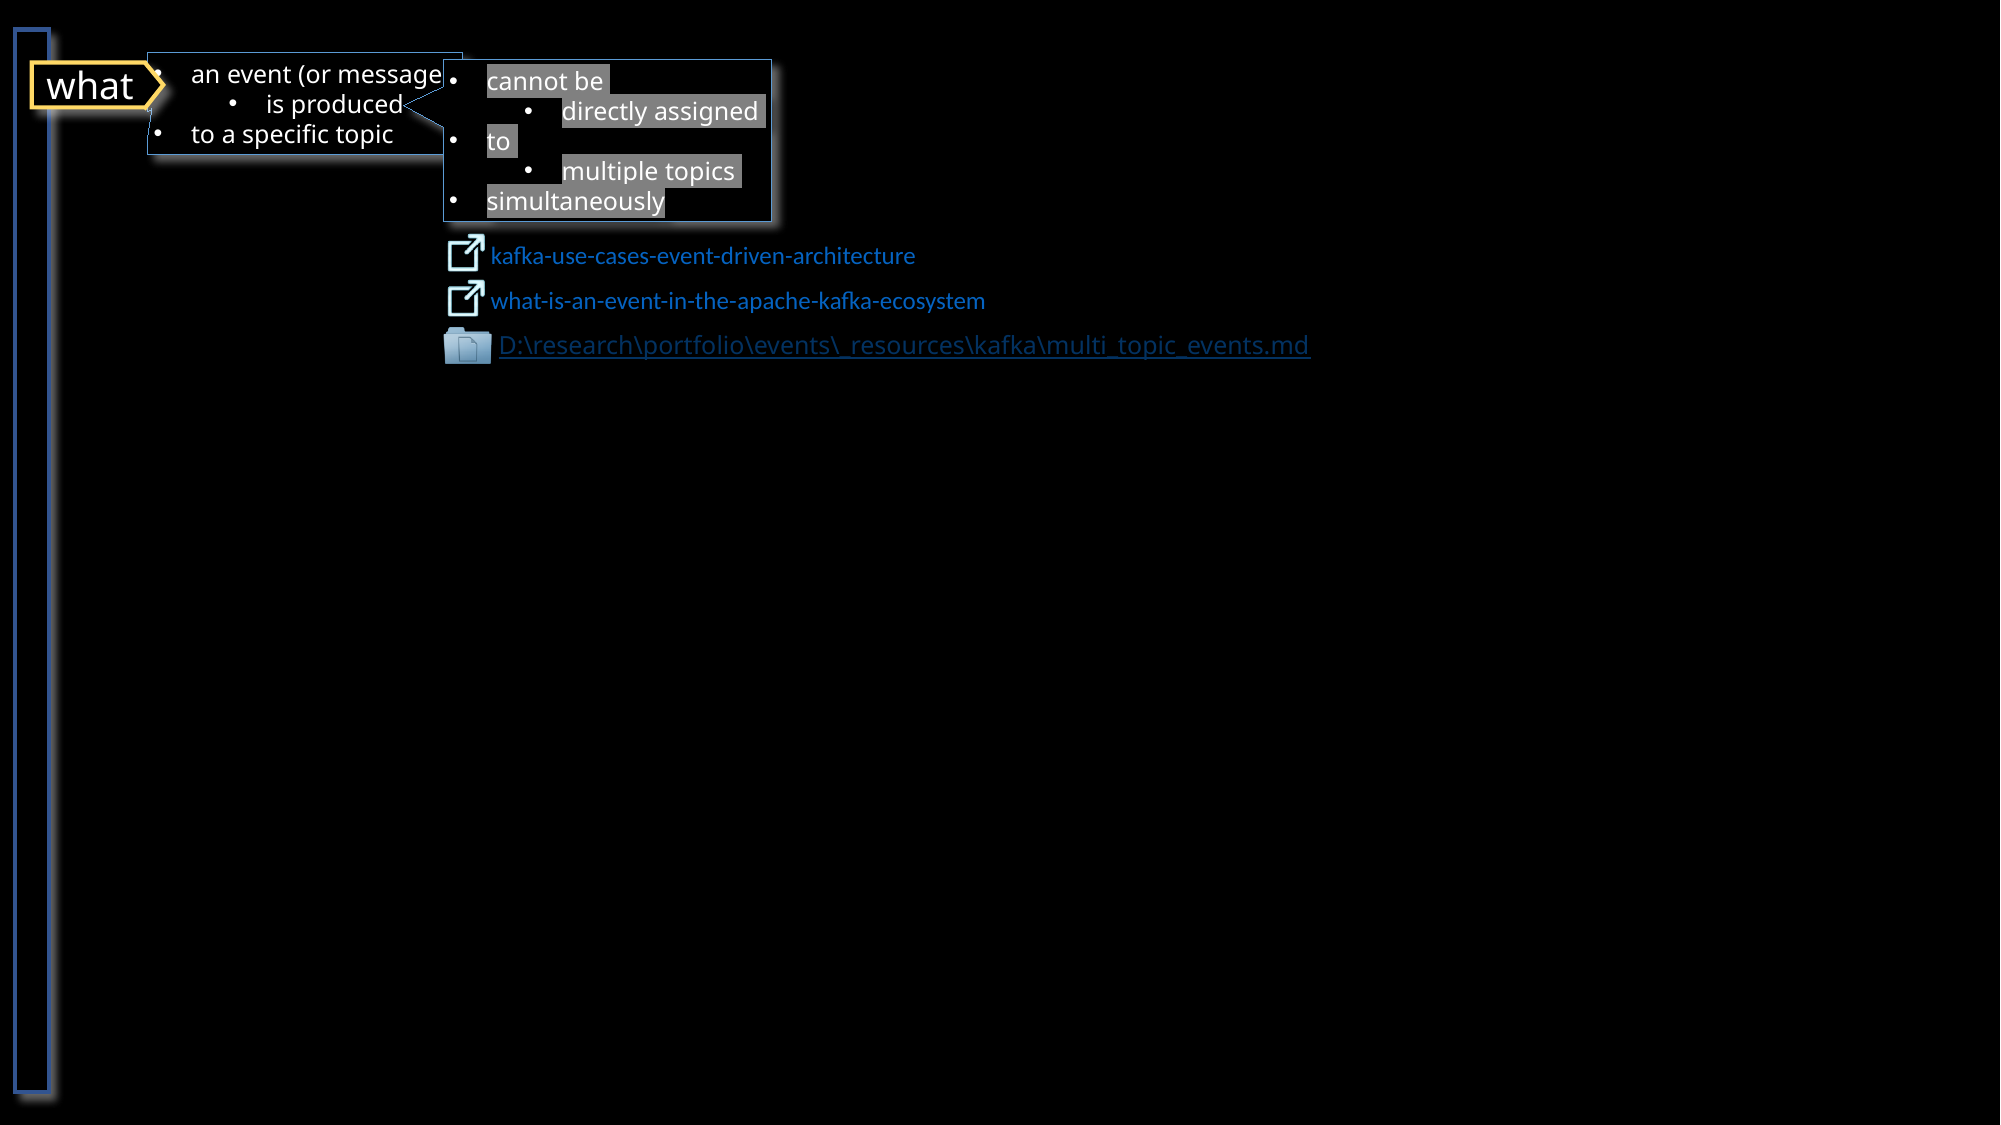

# 3.1 event/multiple topics
an event (or message)
is produced
to a specific topic
cannot be
directly assigned
to
multiple topics
simultaneously
what
kafka-use-cases-event-driven-architecture
what-is-an-event-in-the-apache-kafka-ecosystem
D:\research\portfolio\events\_resources\kafka\multi_topic_events.md